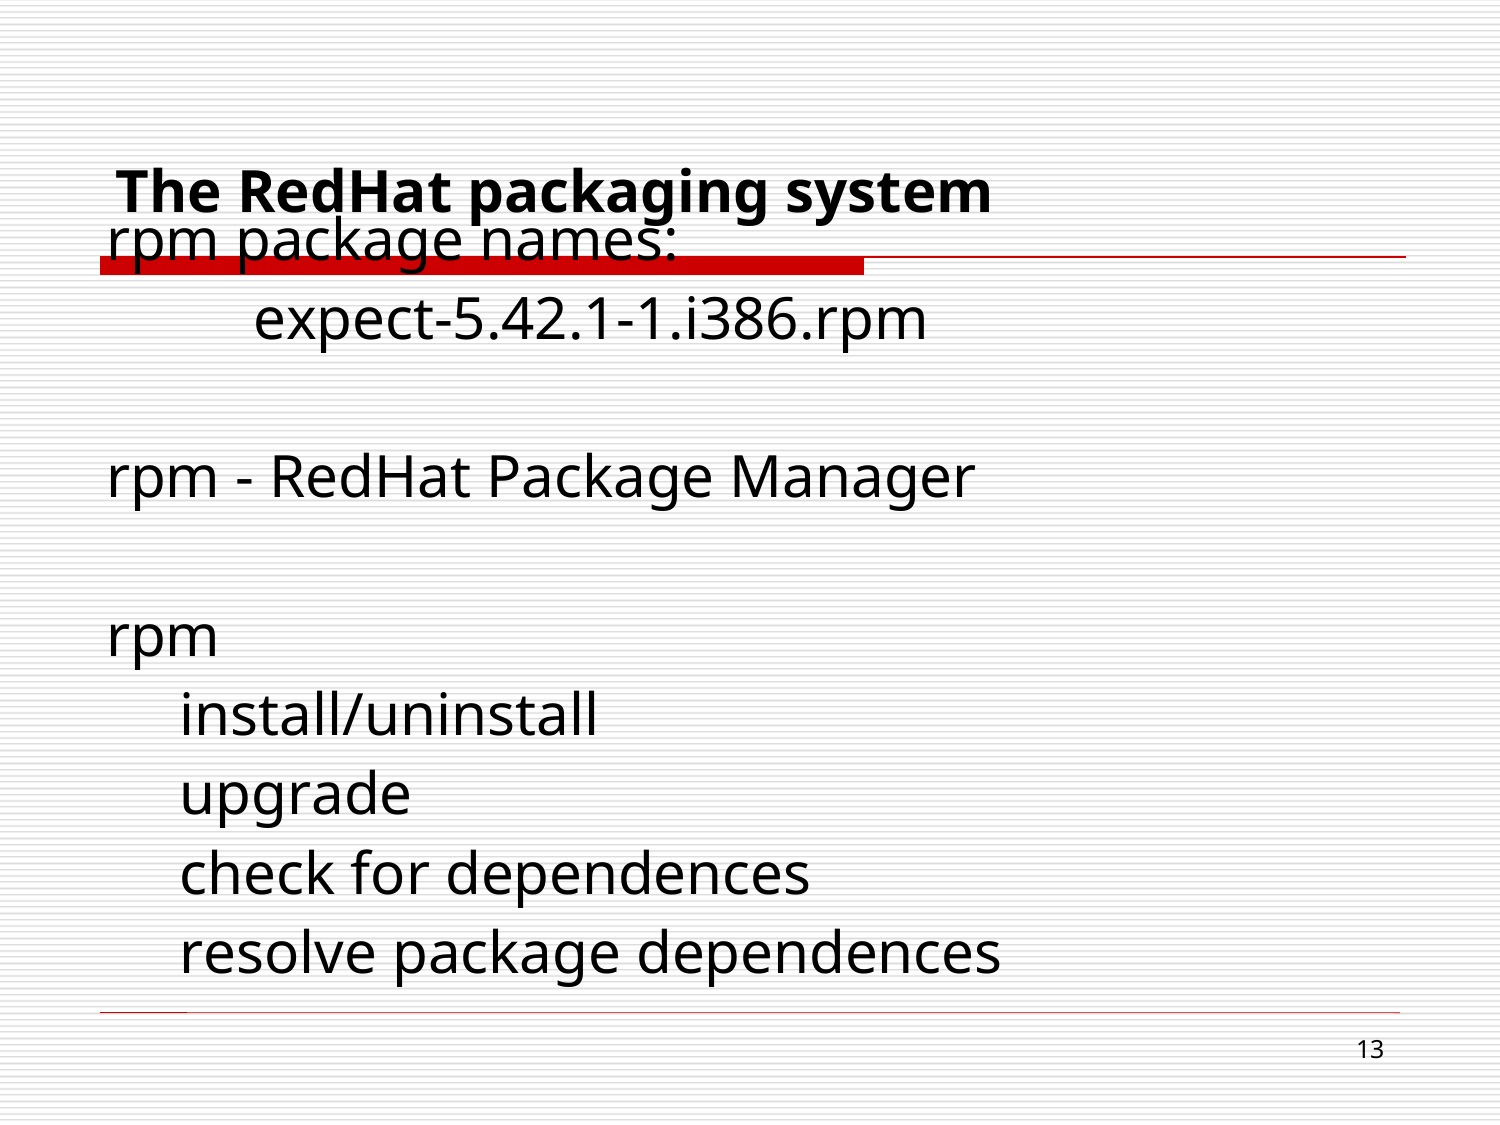

# The RedHat packaging system
	rpm package names:
			expect-5.42.1-1.i386.rpm
	rpm - RedHat Package Manager
	rpm
		install/uninstall
		upgrade
		check for dependences
		resolve package dependences
13